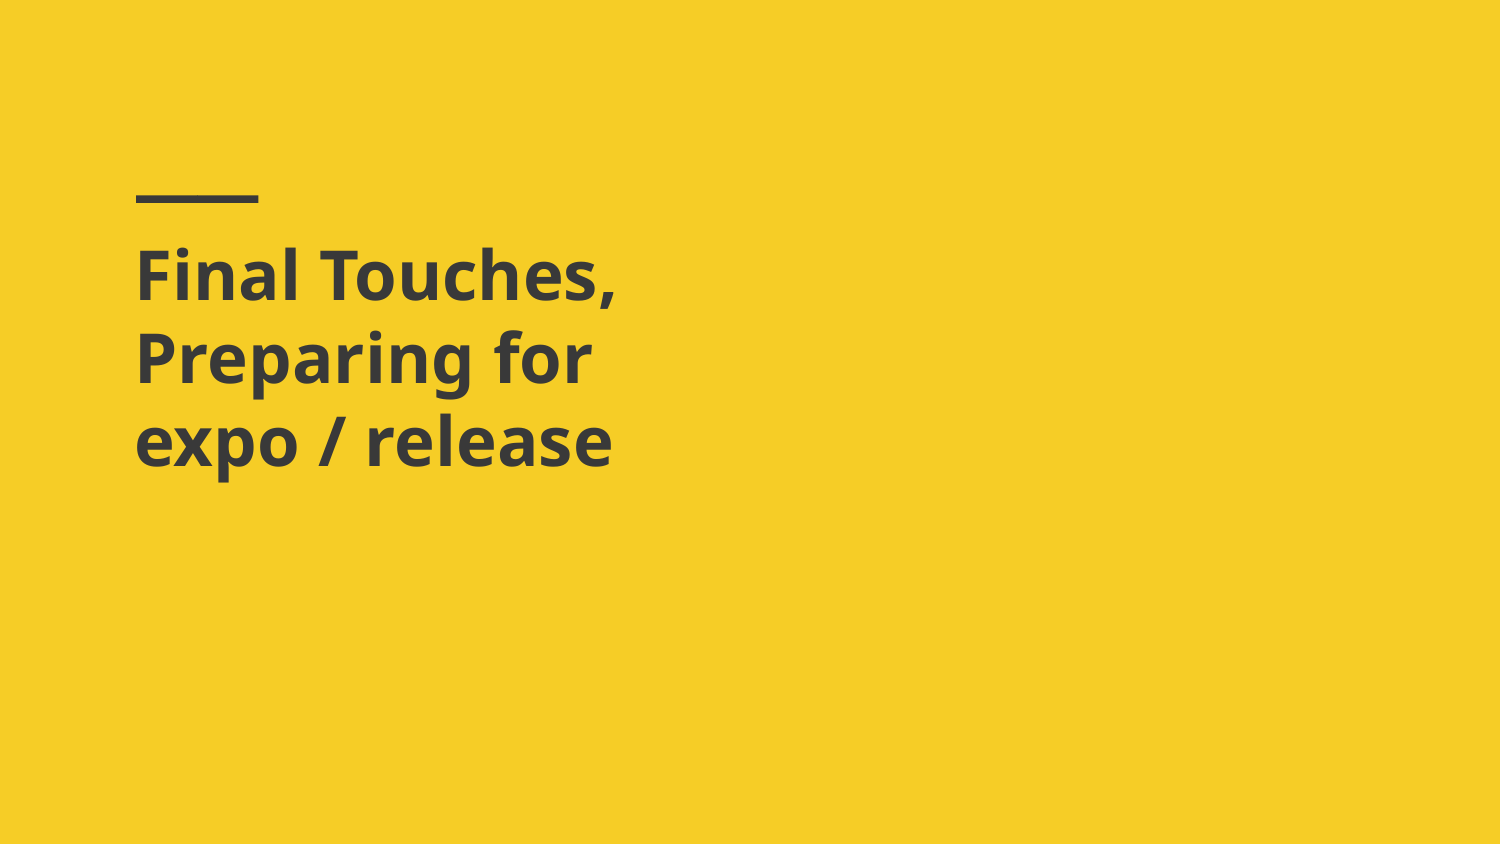

# Final Touches, Preparing for expo / release